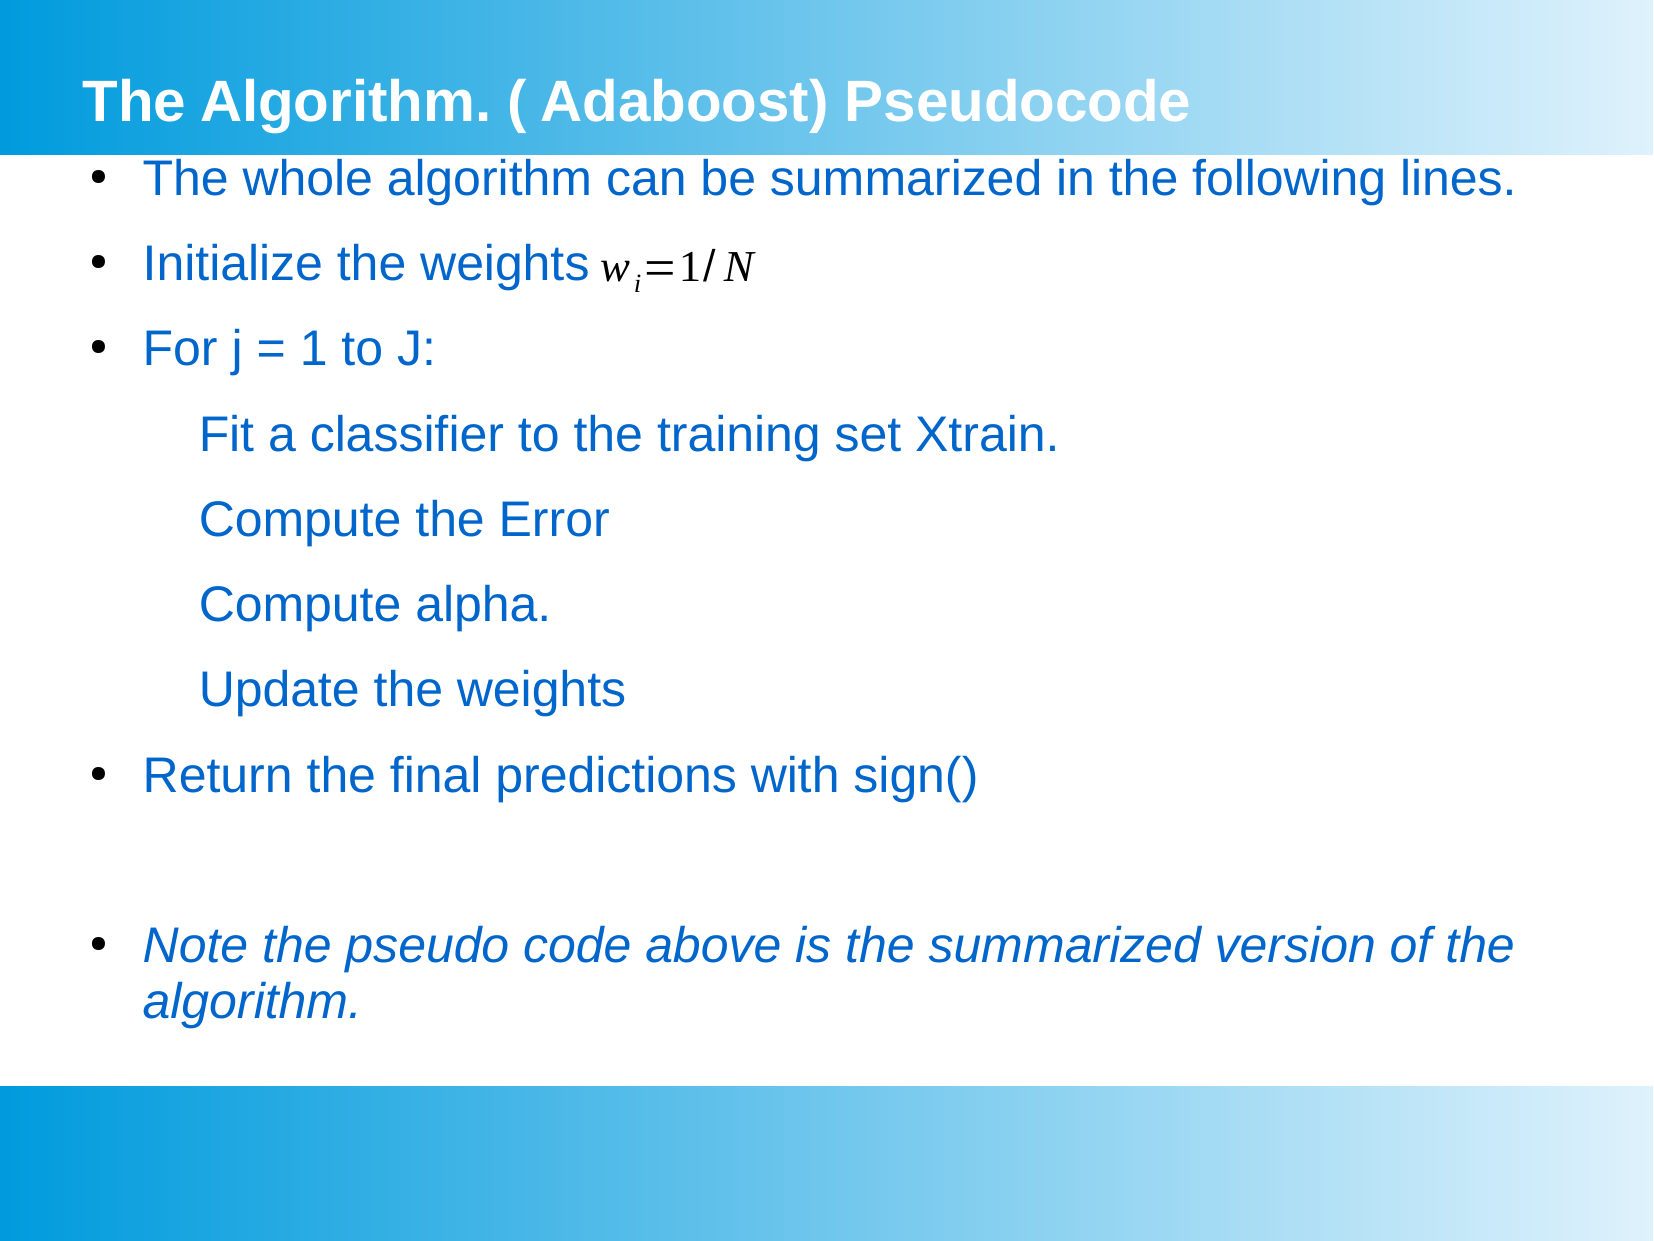

# The Algorithm. ( Adaboost) Pseudocode
The whole algorithm can be summarized in the following lines.
Initialize the weights
For j = 1 to J:
 Fit a classifier to the training set Xtrain.
 Compute the Error
 Compute alpha.
 Update the weights
Return the final predictions with sign()
Note the pseudo code above is the summarized version of the algorithm.